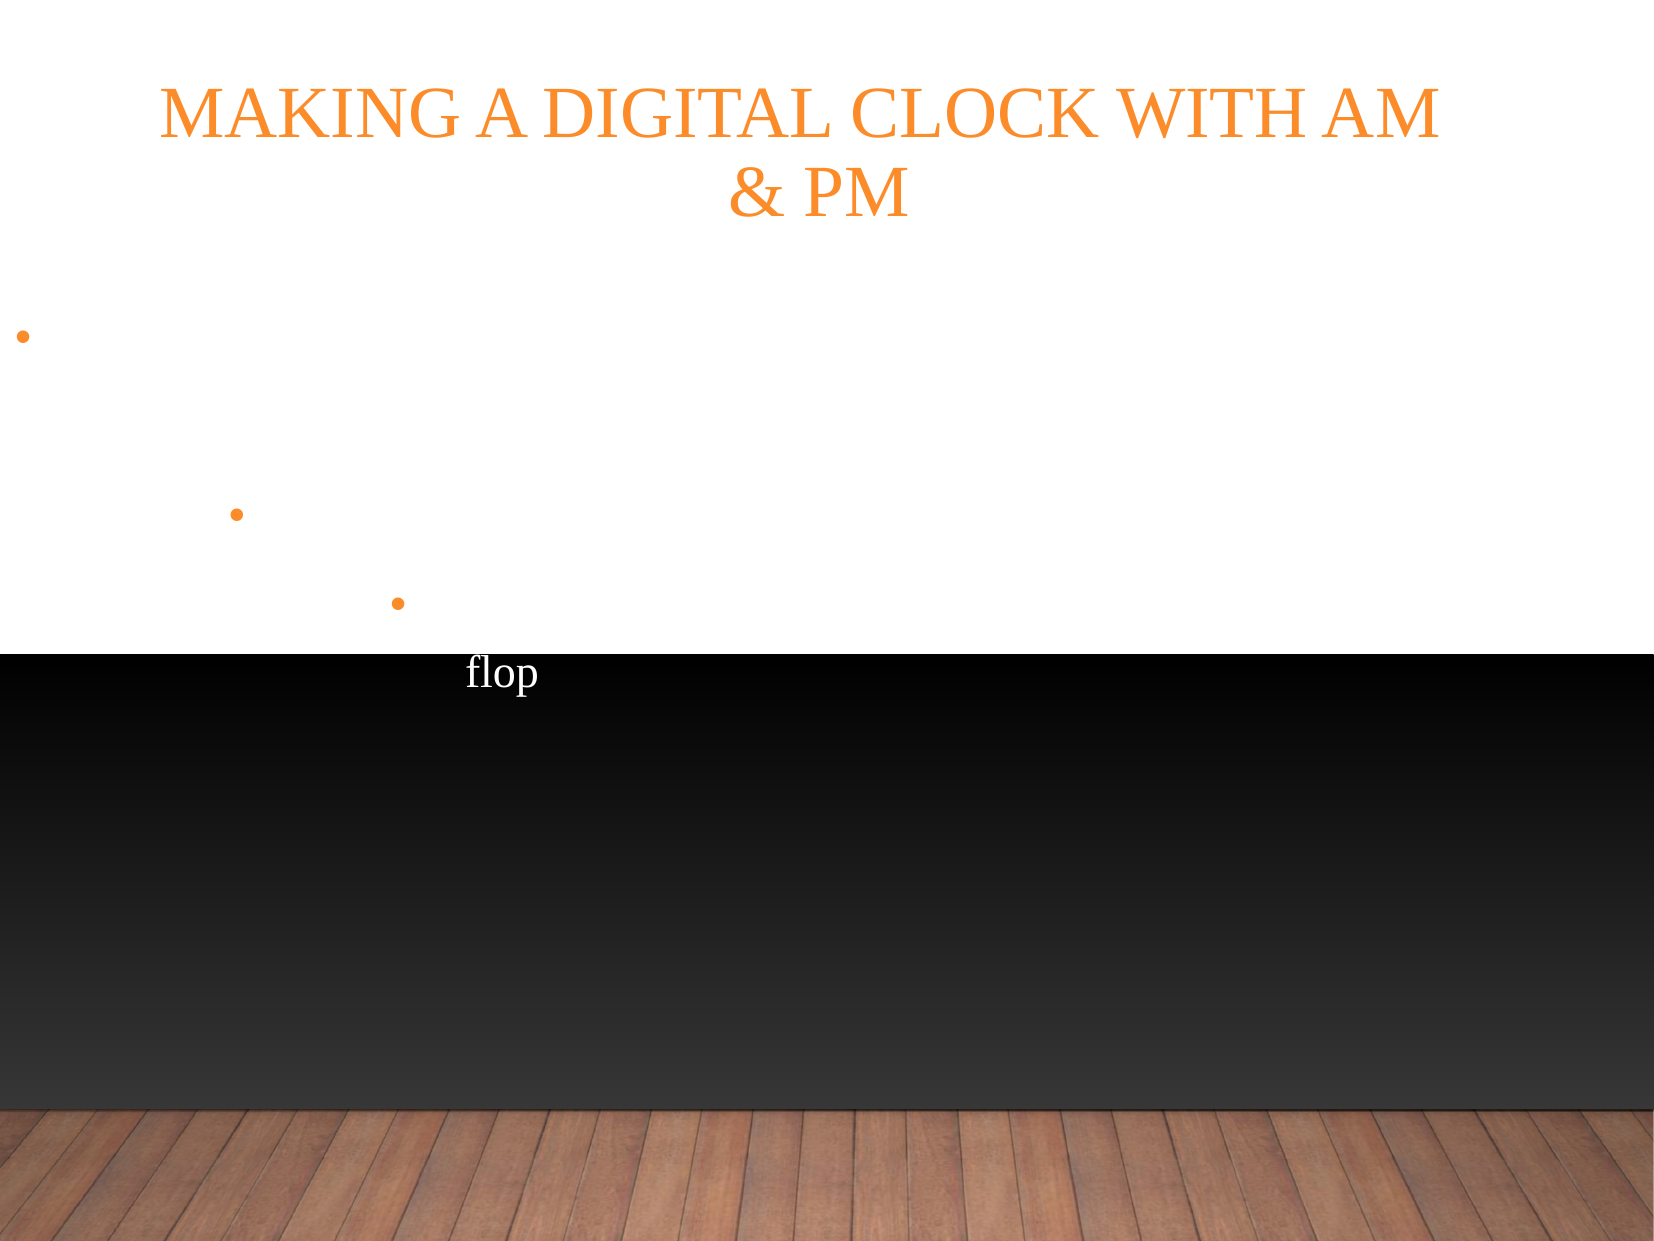

# Making a digital clock with am & pm
This idea will be done using JK-Flip Flop
 Jk flip flop stores 1-bit on Q and and vice versa on
 First lets see the construction & Truth Table of jk flip flop